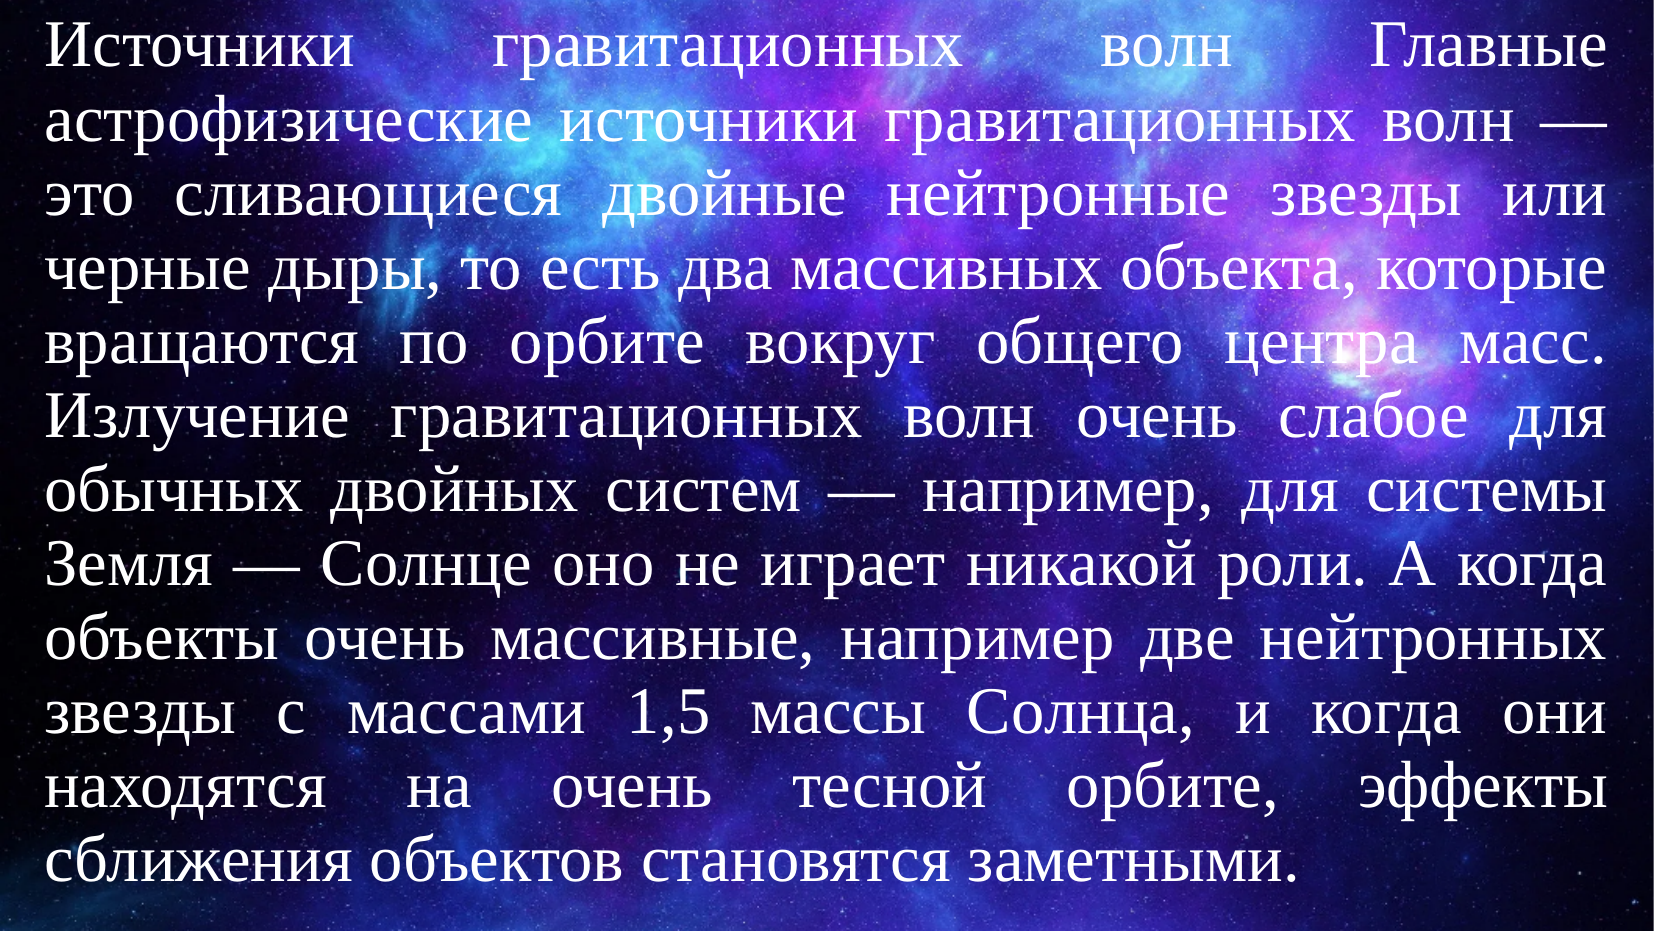

Источники гравитационных волн Главные астрофизические источники гравитационных волн — это сливающиеся двойные нейтронные звезды или черные дыры, то есть два массивных объекта, которые вращаются по орбите вокруг общего центра масс. Излучение гравитационных волн очень слабое для обычных двойных систем — например, для системы Земля — Солнце оно не играет никакой роли. А когда объекты очень массивные, например две нейтронных звезды с массами 1,5 массы Солнца, и когда они находятся на очень тесной орбите, эффекты сближения объектов становятся заметными.